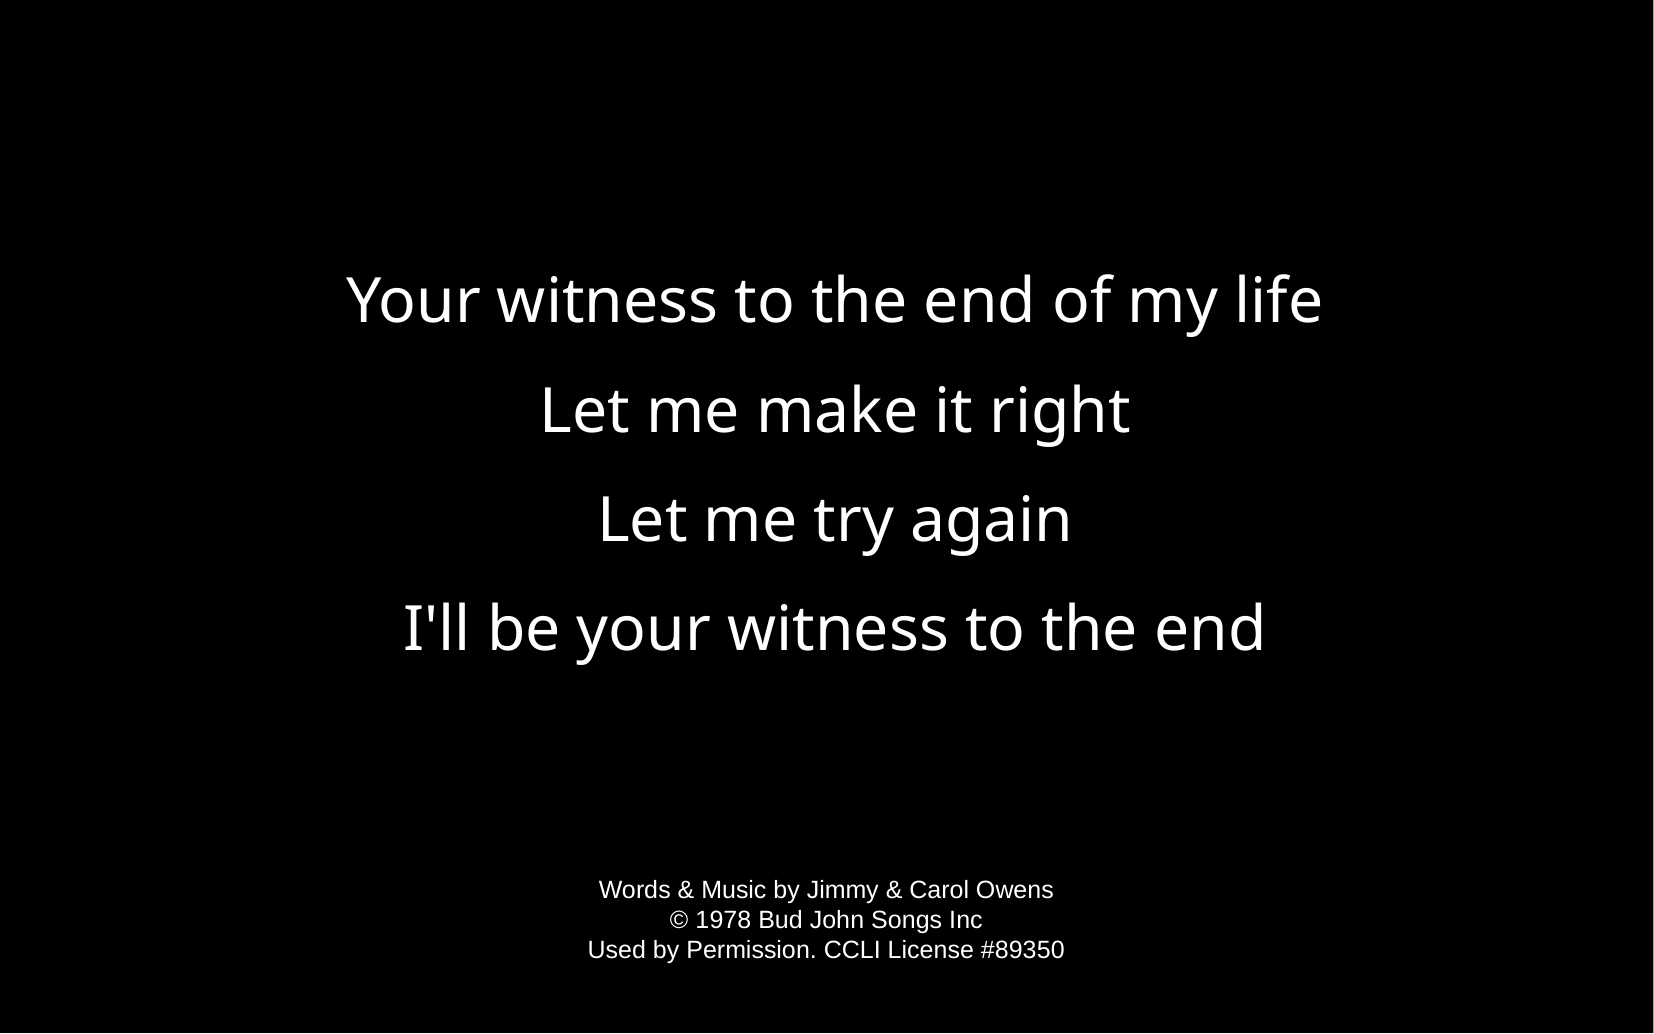

#
Your witness to the end of my life
Let me make it right
Let me try again
I'll be your witness to the end
Words & Music by Jimmy & Carol Owens
© 1978 Bud John Songs Inc
Used by Permission. CCLI License #89350